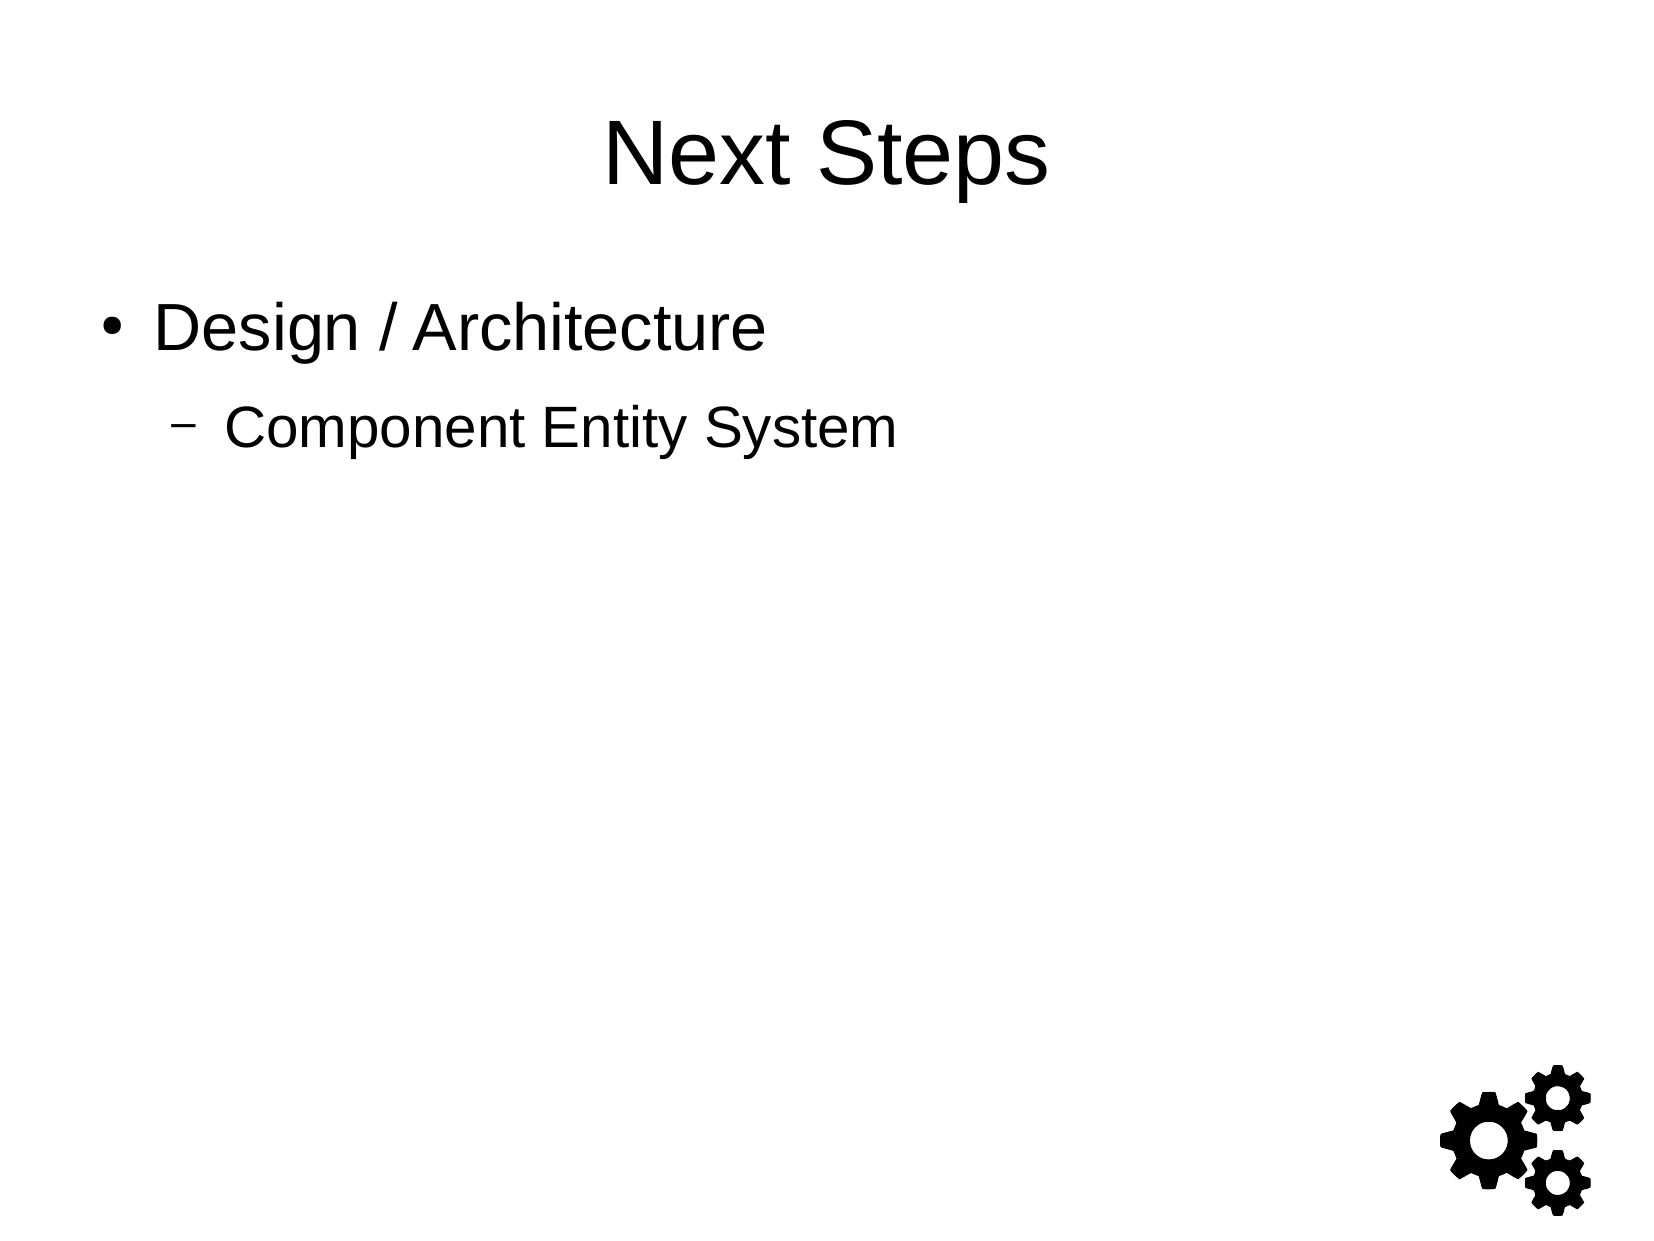

# Next Steps
Design / Architecture
Component Entity System